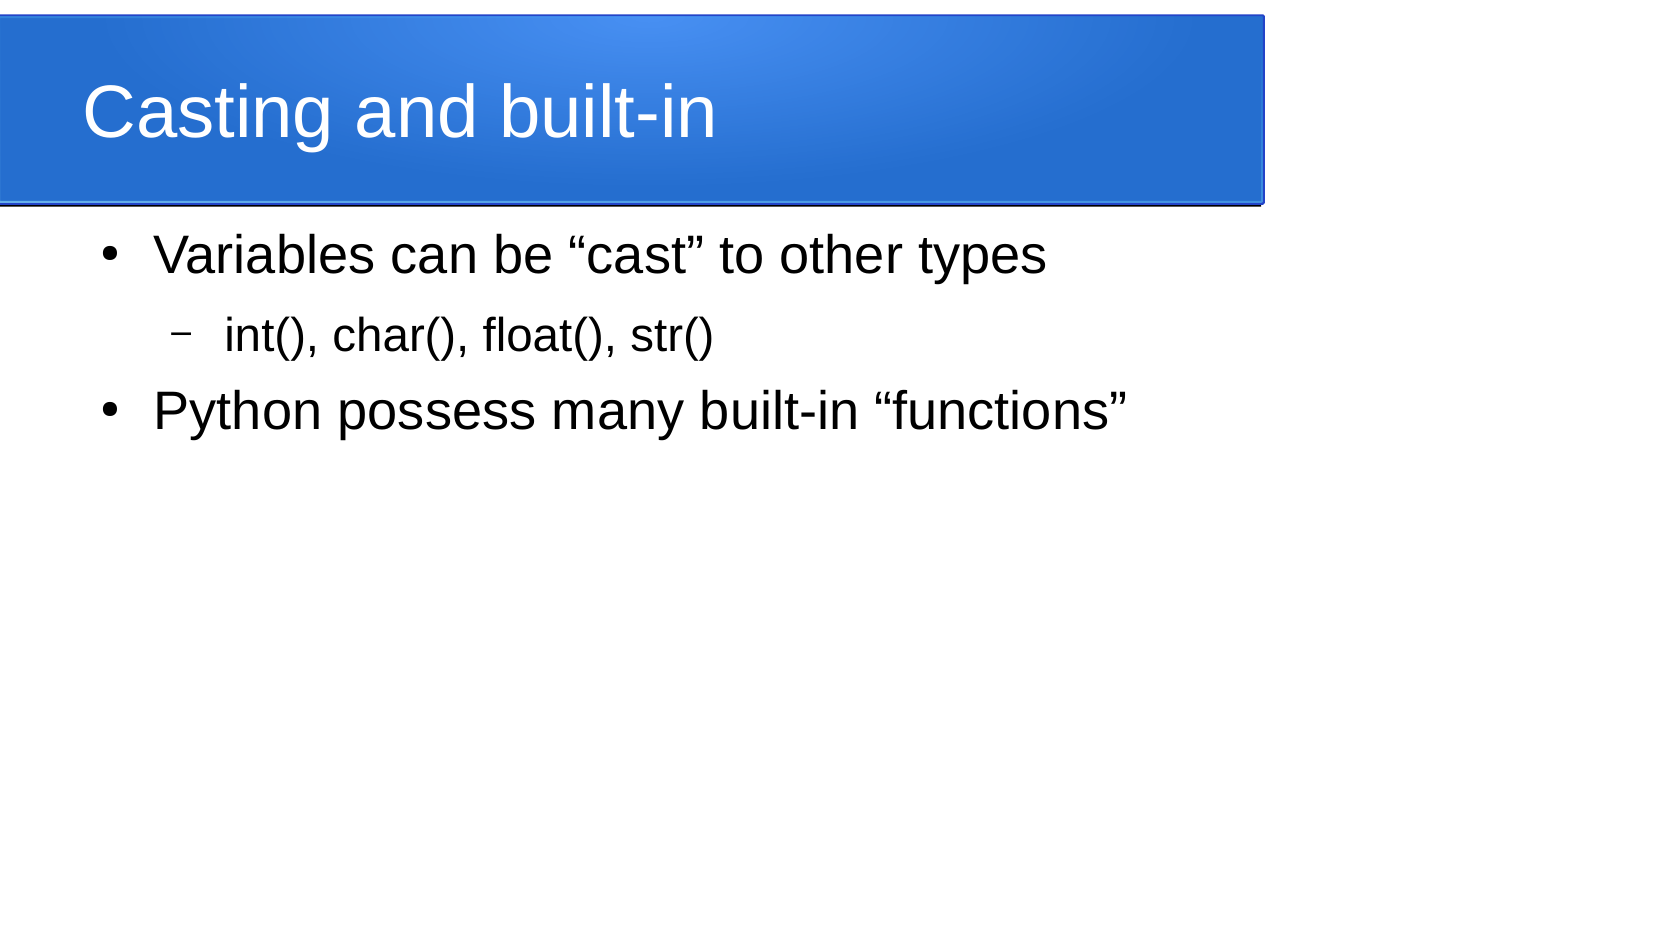

# Casting and built-in
Variables can be “cast” to other types
int(), char(), float(), str()
Python possess many built-in “functions”